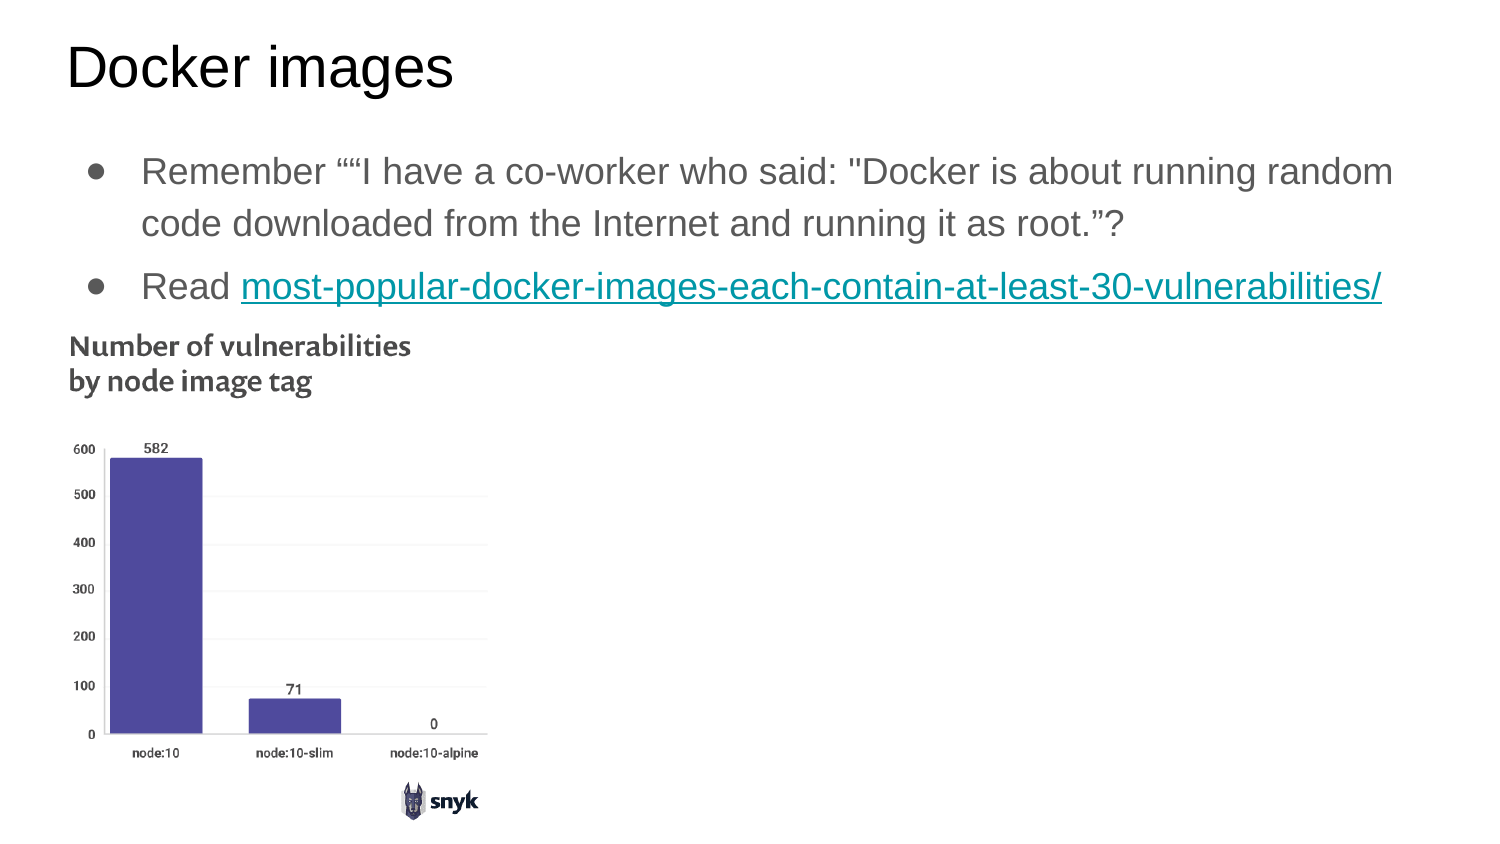

# Docker images
Remember ““I have a co-worker who said: "Docker is about running random code downloaded from the Internet and running it as root.”?
Read most-popular-docker-images-each-contain-at-least-30-vulnerabilities/